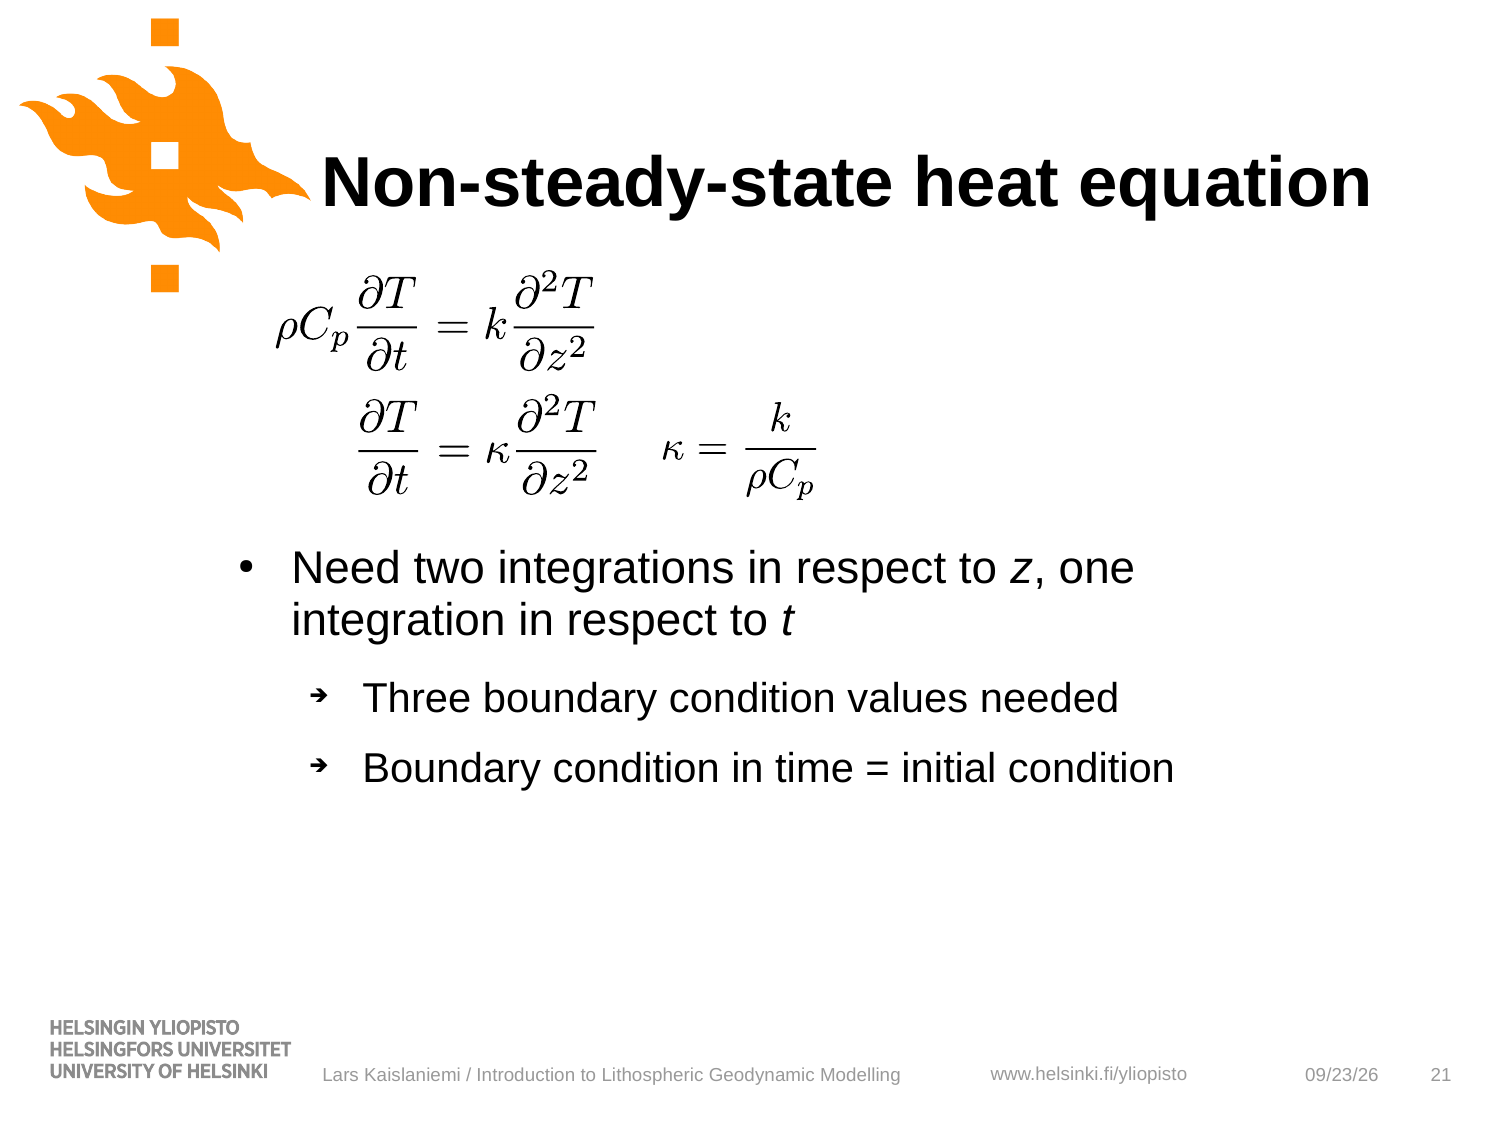

# Non-steady-state heat equation
Need two integrations in respect to z, one integration in respect to t
Three boundary condition values needed
Boundary condition in time = initial condition
Lars Kaislaniemi / Introduction to Lithospheric Geodynamic Modelling
21